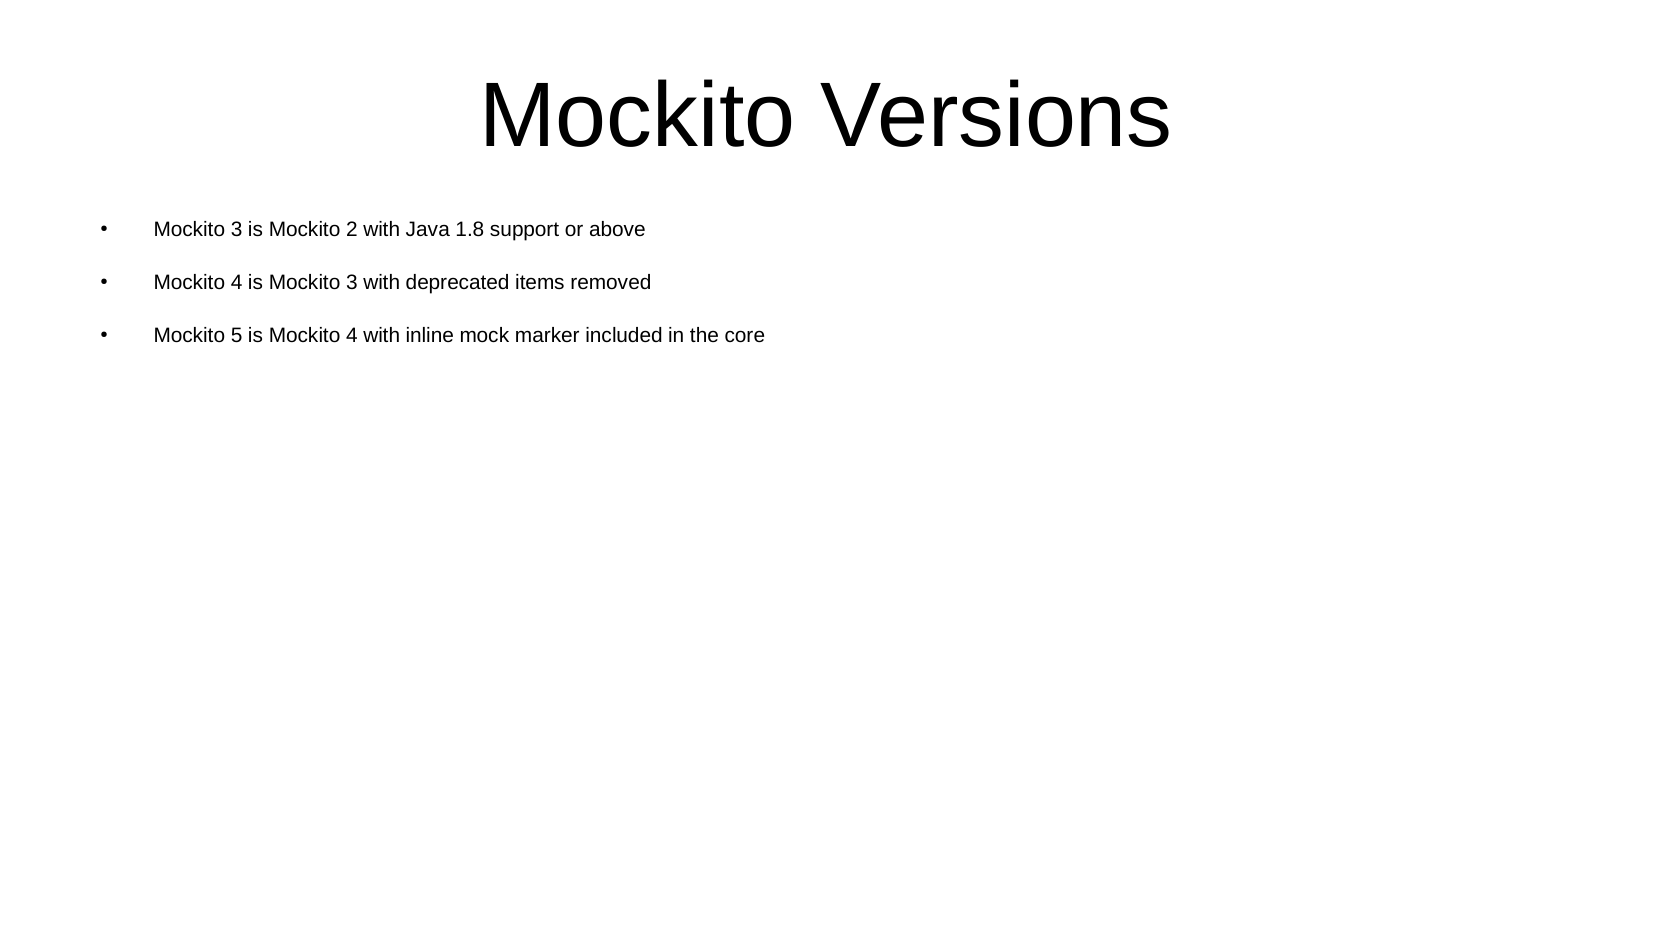

# Mockito Versions
Mockito 3 is Mockito 2 with Java 1.8 support or above
Mockito 4 is Mockito 3 with deprecated items removed
Mockito 5 is Mockito 4 with inline mock marker included in the core